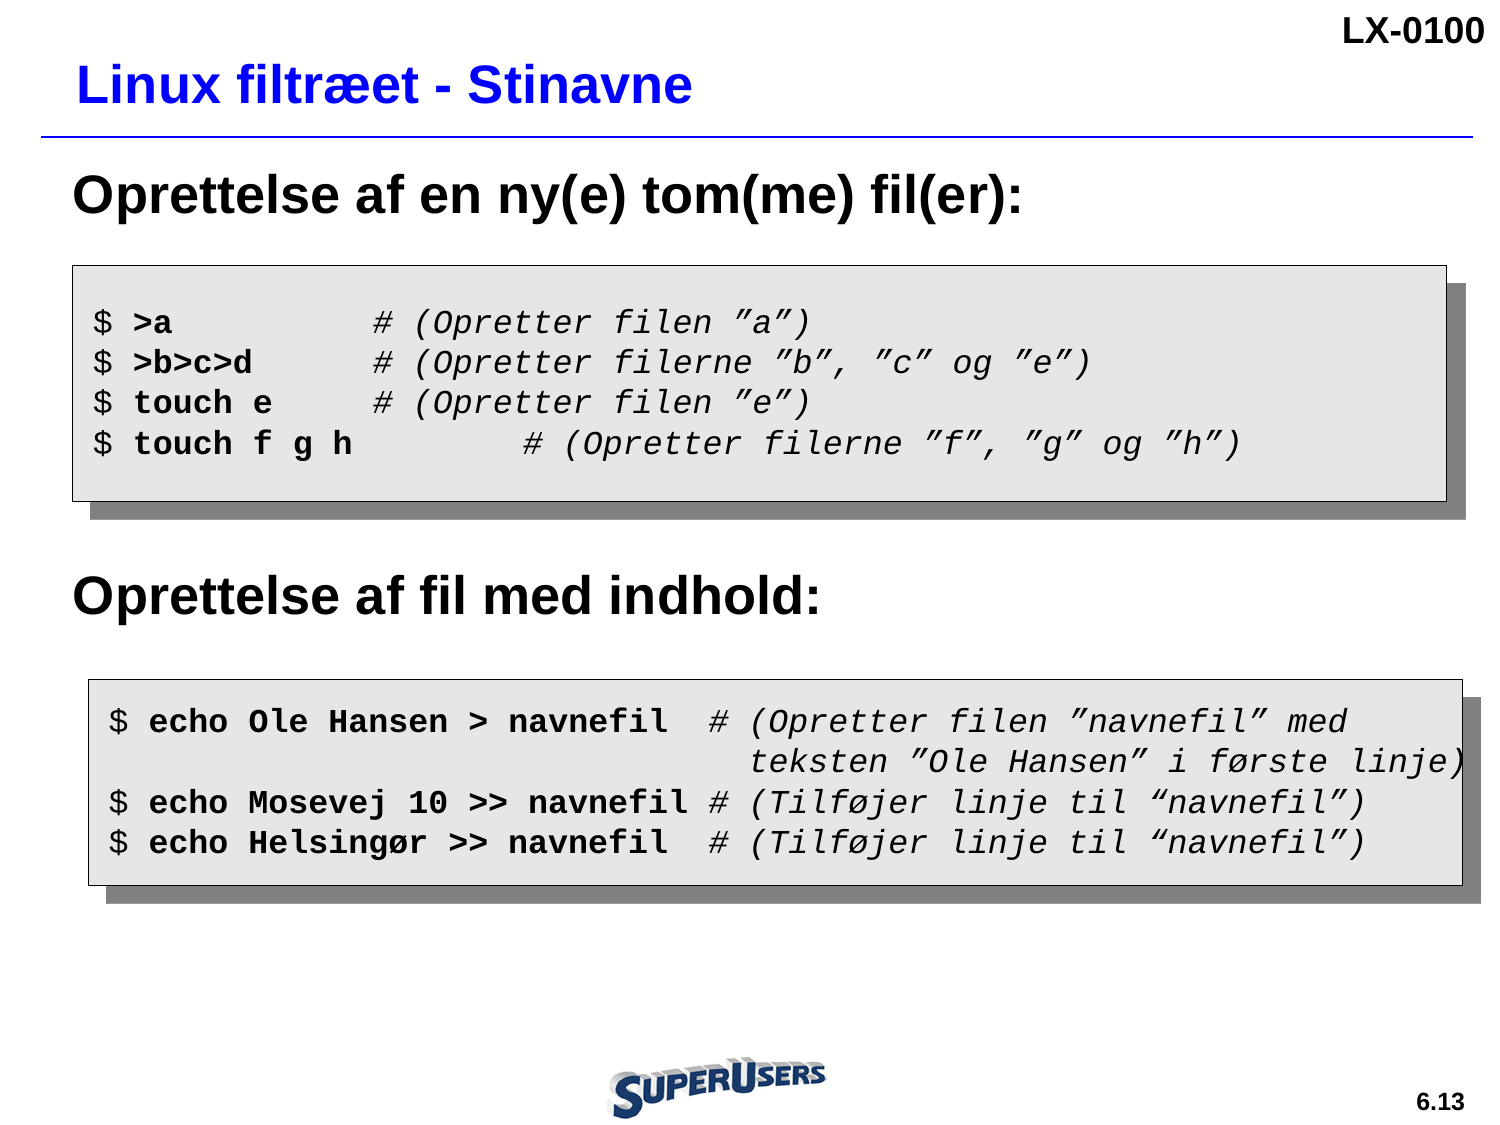

# Linux filtræet - Stinavne
Oprettelse af en ny(e) tom(me) fil(er):
 $ >a		# (Opretter filen ”a”)
 $ >b>c>d 	# (Opretter filerne ”b”, ”c” og ”e”)
 $ touch e	# (Opretter filen ”e”)
 $ touch f g h 	# (Opretter filerne ”f”, ”g” og ”h”)
Oprettelse af fil med indhold:
 $ echo Ole Hansen > navnefil # (Opretter filen ”navnefil” med
 				 teksten ”Ole Hansen” i første linje)
 $ echo Mosevej 10 >> navnefil # (Tilføjer linje til “navnefil”)
 $ echo Helsingør >> navnefil # (Tilføjer linje til “navnefil”)